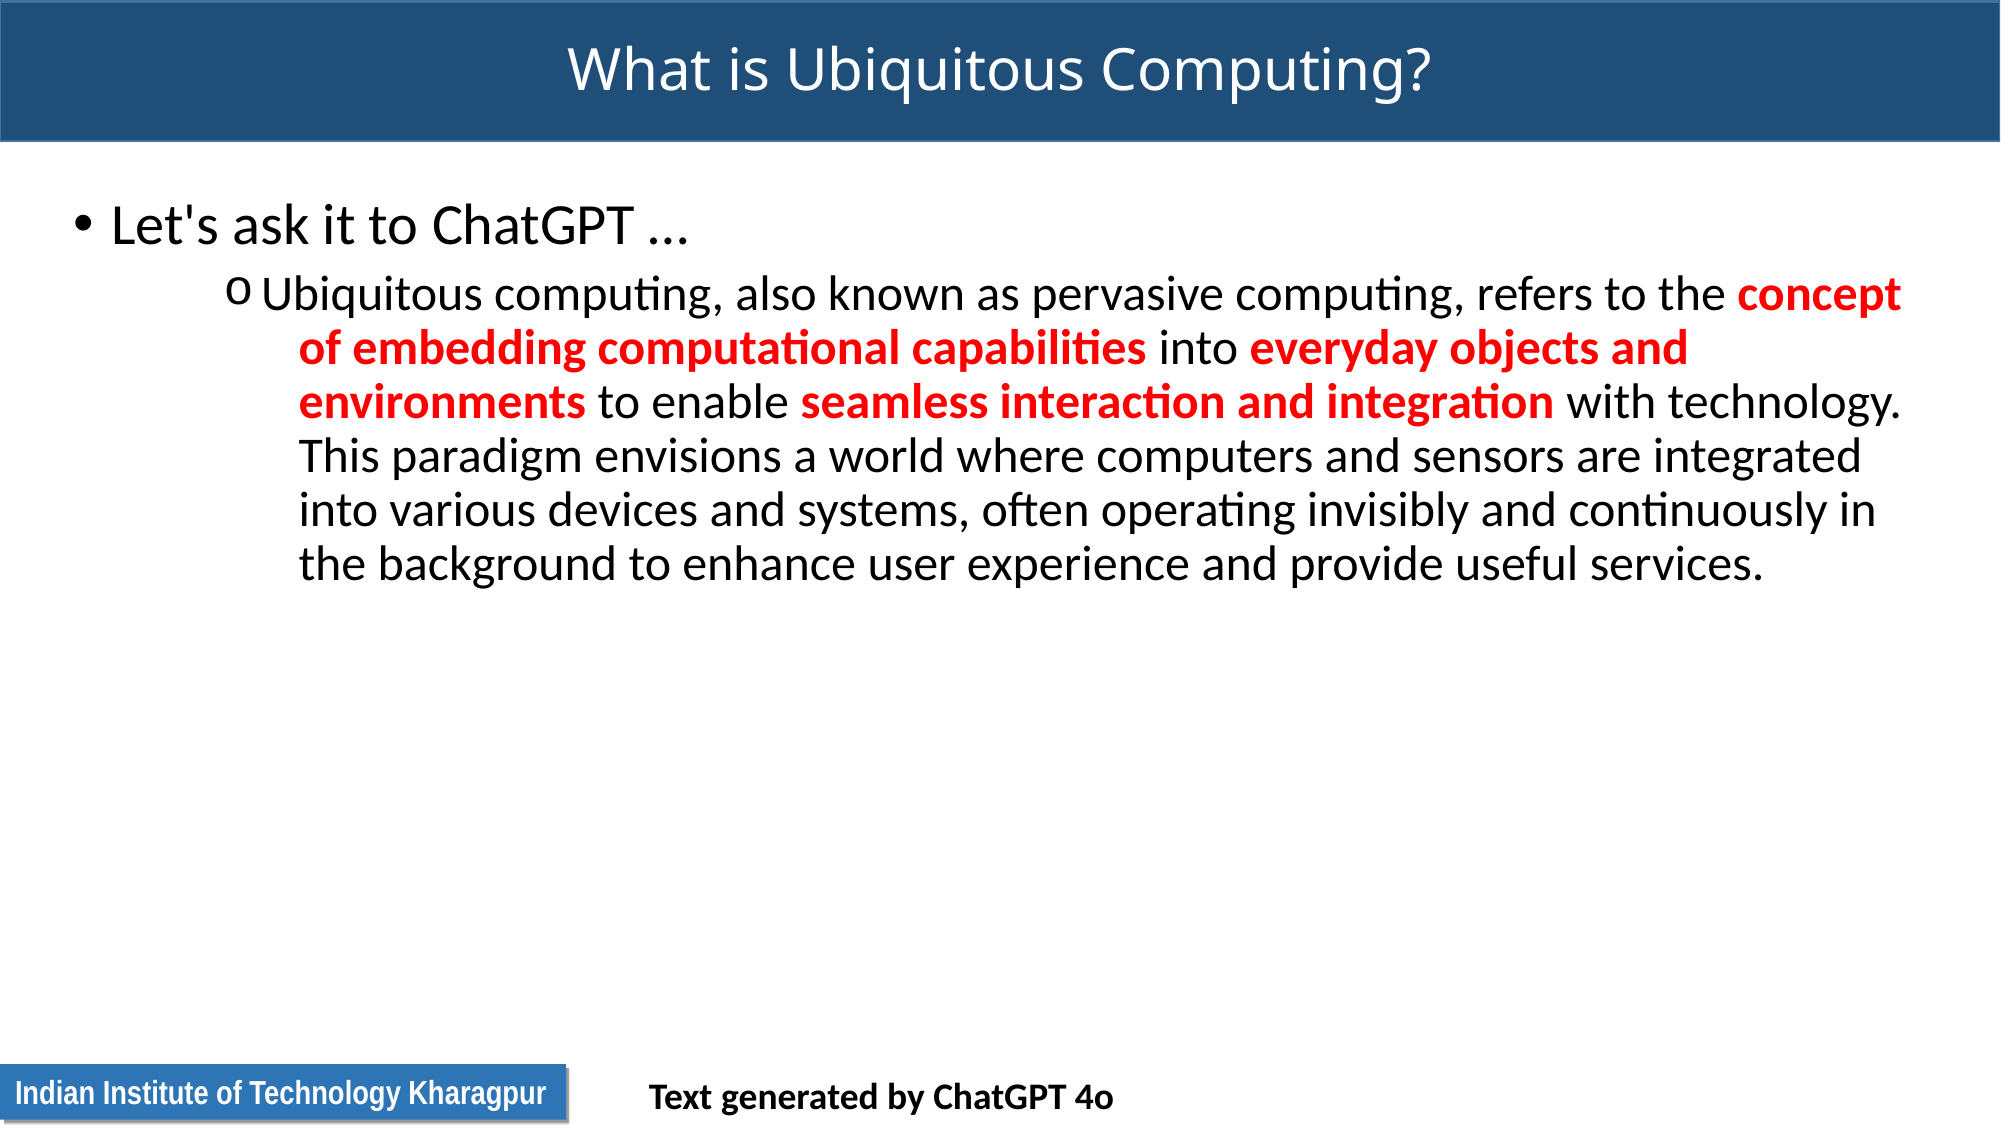

What is Ubiquitous Computing?
# Let's ask it to ChatGPT …
Ubiquitous computing, also known as pervasive computing, refers to the concept of embedding computational capabilities into everyday objects and environments to enable seamless interaction and integration with technology. This paradigm envisions a world where computers and sensors are integrated into various devices and systems, often operating invisibly and continuously in the background to enhance user experience and provide useful services.
Text generated by ChatGPT 4o